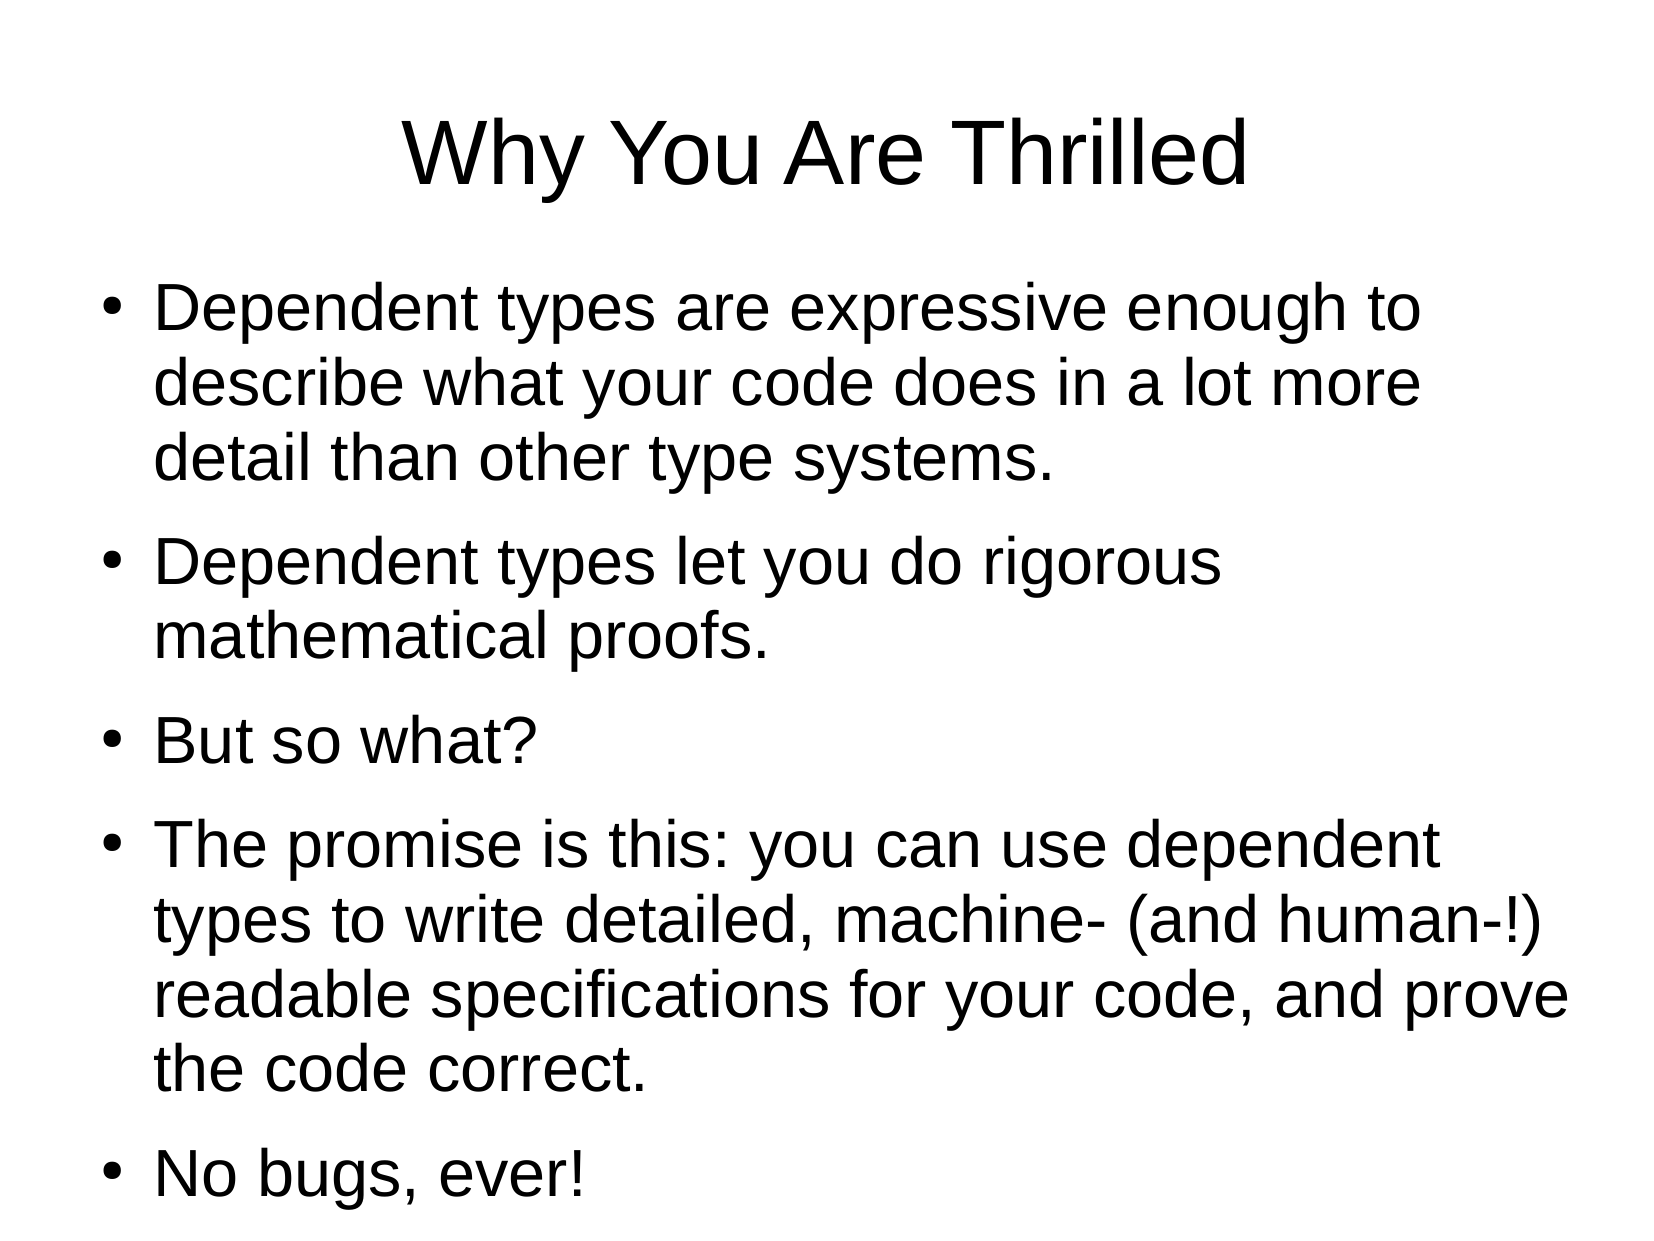

# Why You Are Thrilled
Dependent types are expressive enough to describe what your code does in a lot more detail than other type systems.
Dependent types let you do rigorous mathematical proofs.
But so what?
The promise is this: you can use dependent types to write detailed, machine- (and human-!) readable specifications for your code, and prove the code correct.
No bugs, ever!